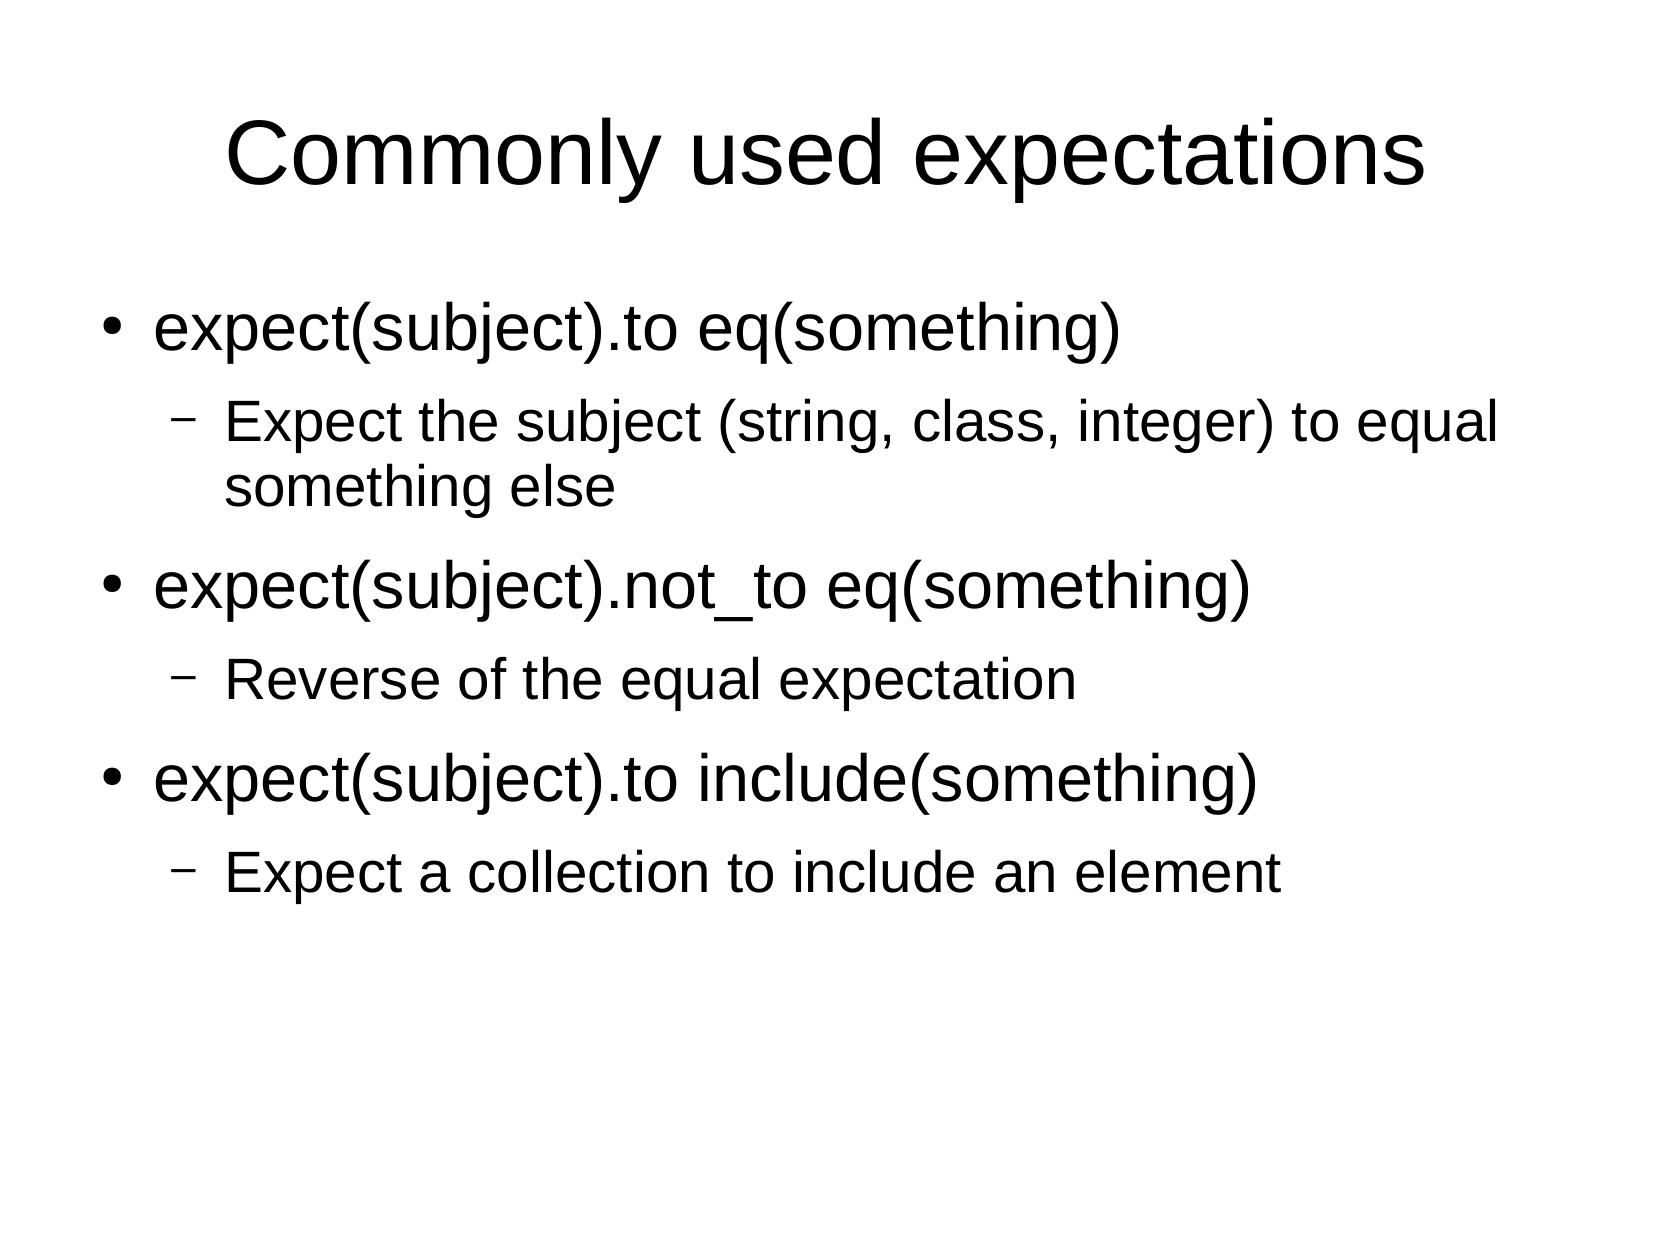

# Commonly used expectations
expect(subject).to eq(something)
Expect the subject (string, class, integer) to equal something else
expect(subject).not_to eq(something)
Reverse of the equal expectation
expect(subject).to include(something)
Expect a collection to include an element